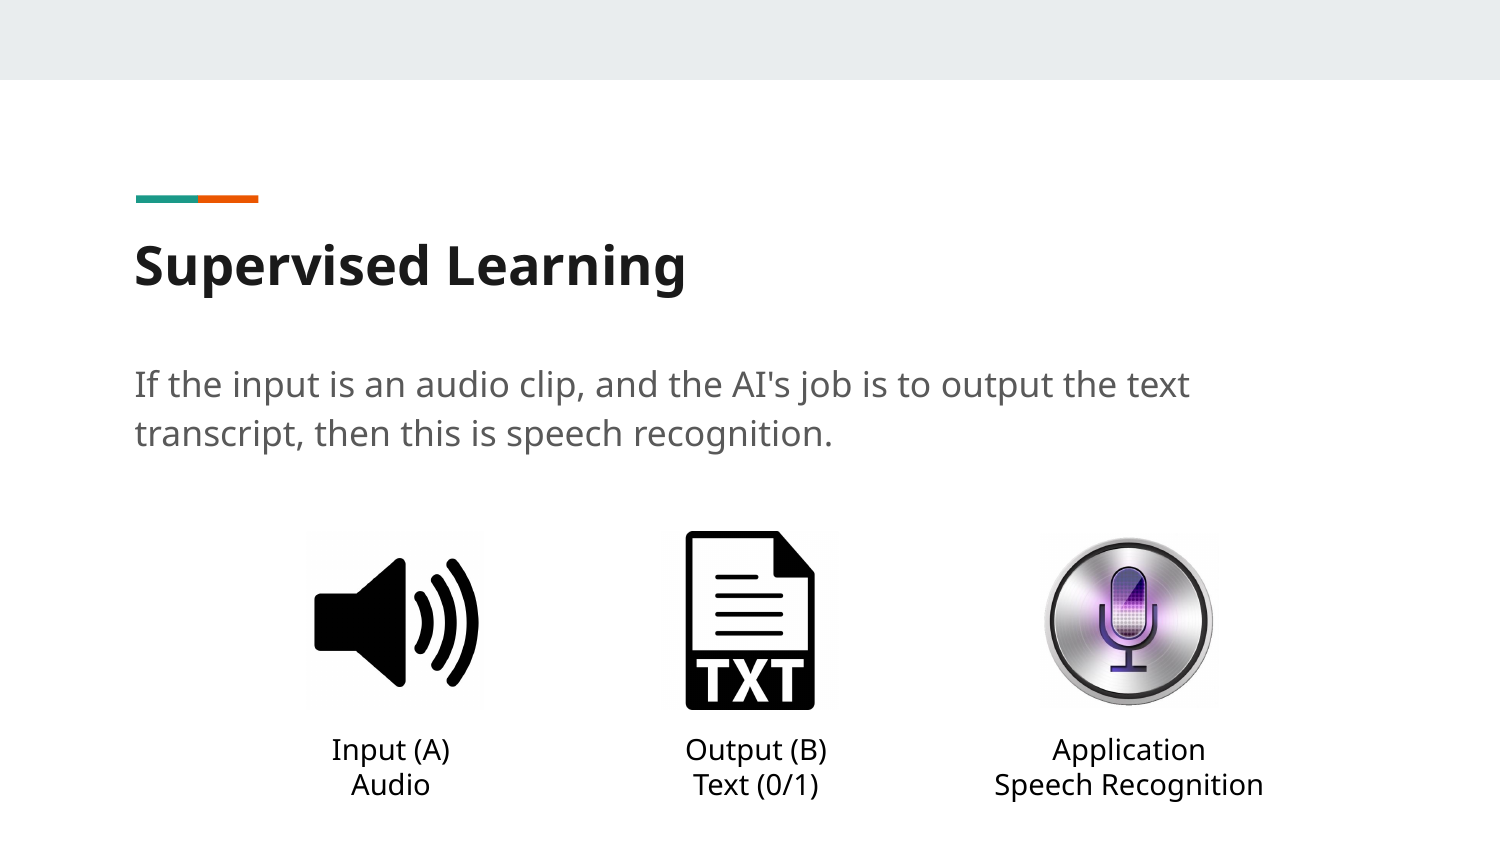

# Supervised Learning
If the input is an audio clip, and the AI's job is to output the text transcript, then this is speech recognition.
Input (A)
Audio
Output (B)
Text (0/1)
Application
Speech Recognition